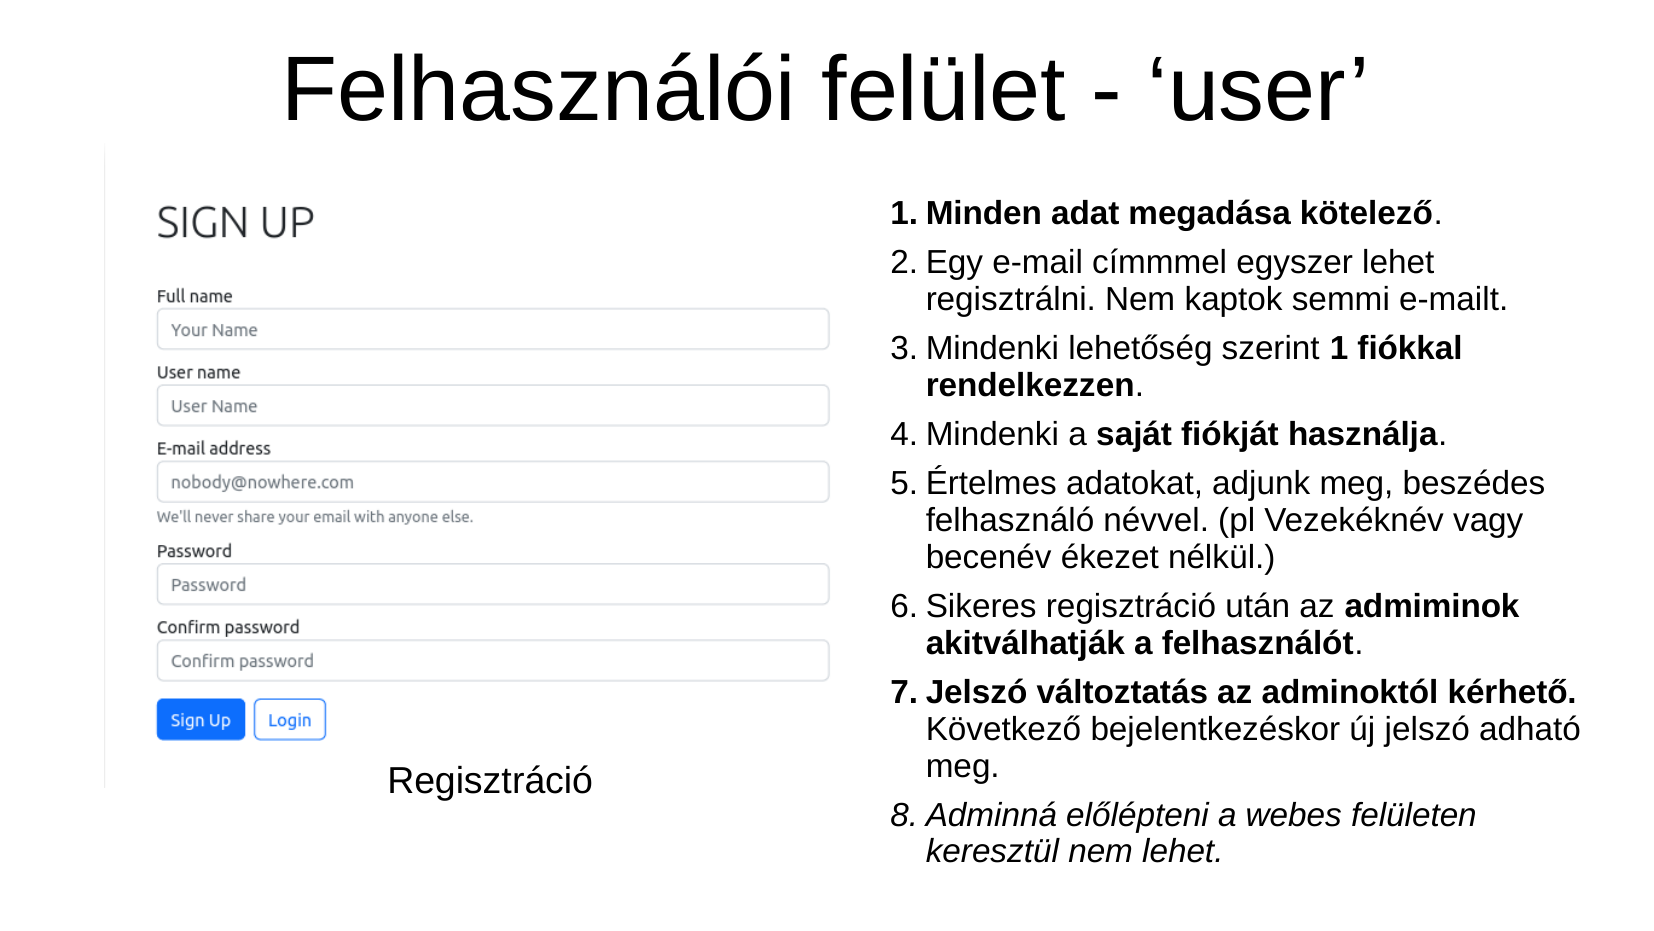

# Felhasználói felület - ‘user’
Regisztráció
Minden adat megadása kötelező.
Egy e-mail címmmel egyszer lehet regisztrálni. Nem kaptok semmi e-mailt.
Mindenki lehetőség szerint 1 fiókkal rendelkezzen.
Mindenki a saját fiókját használja.
Értelmes adatokat, adjunk meg, beszédes felhasználó névvel. (pl Vezekéknév vagy becenév ékezet nélkül.)
Sikeres regisztráció után az admiminok akitválhatják a felhasználót.
Jelszó változtatás az adminoktól kérhető. Következő bejelentkezéskor új jelszó adható meg.
Adminná előlépteni a webes felületen keresztül nem lehet.